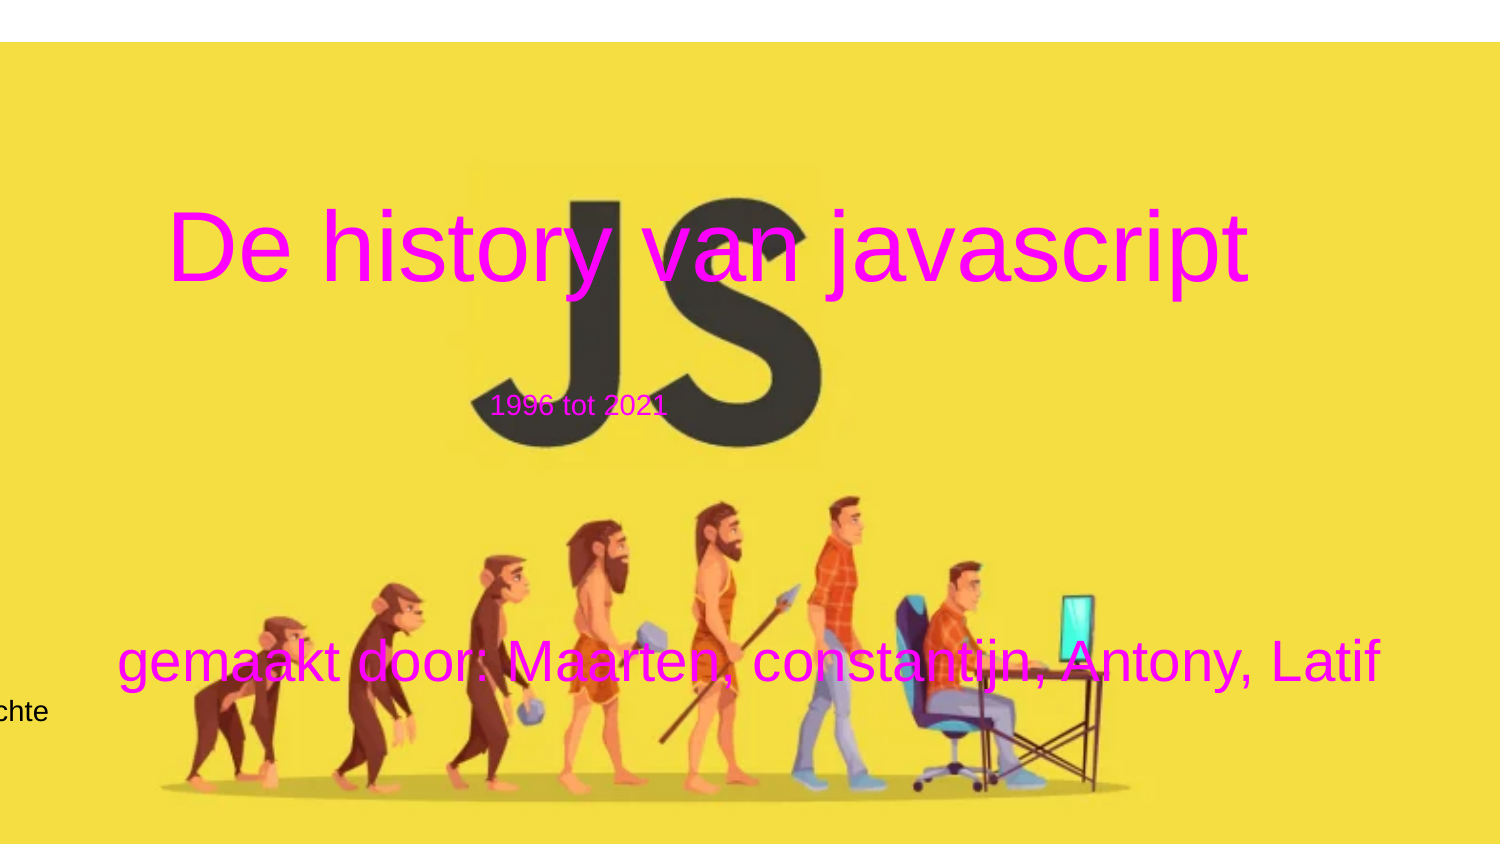

# De history van javascript
1996 tot 2021
gemaakt door: Maarten, constantijn, Antony, Latif
hoe haal ik een slechte achtergrond weg?